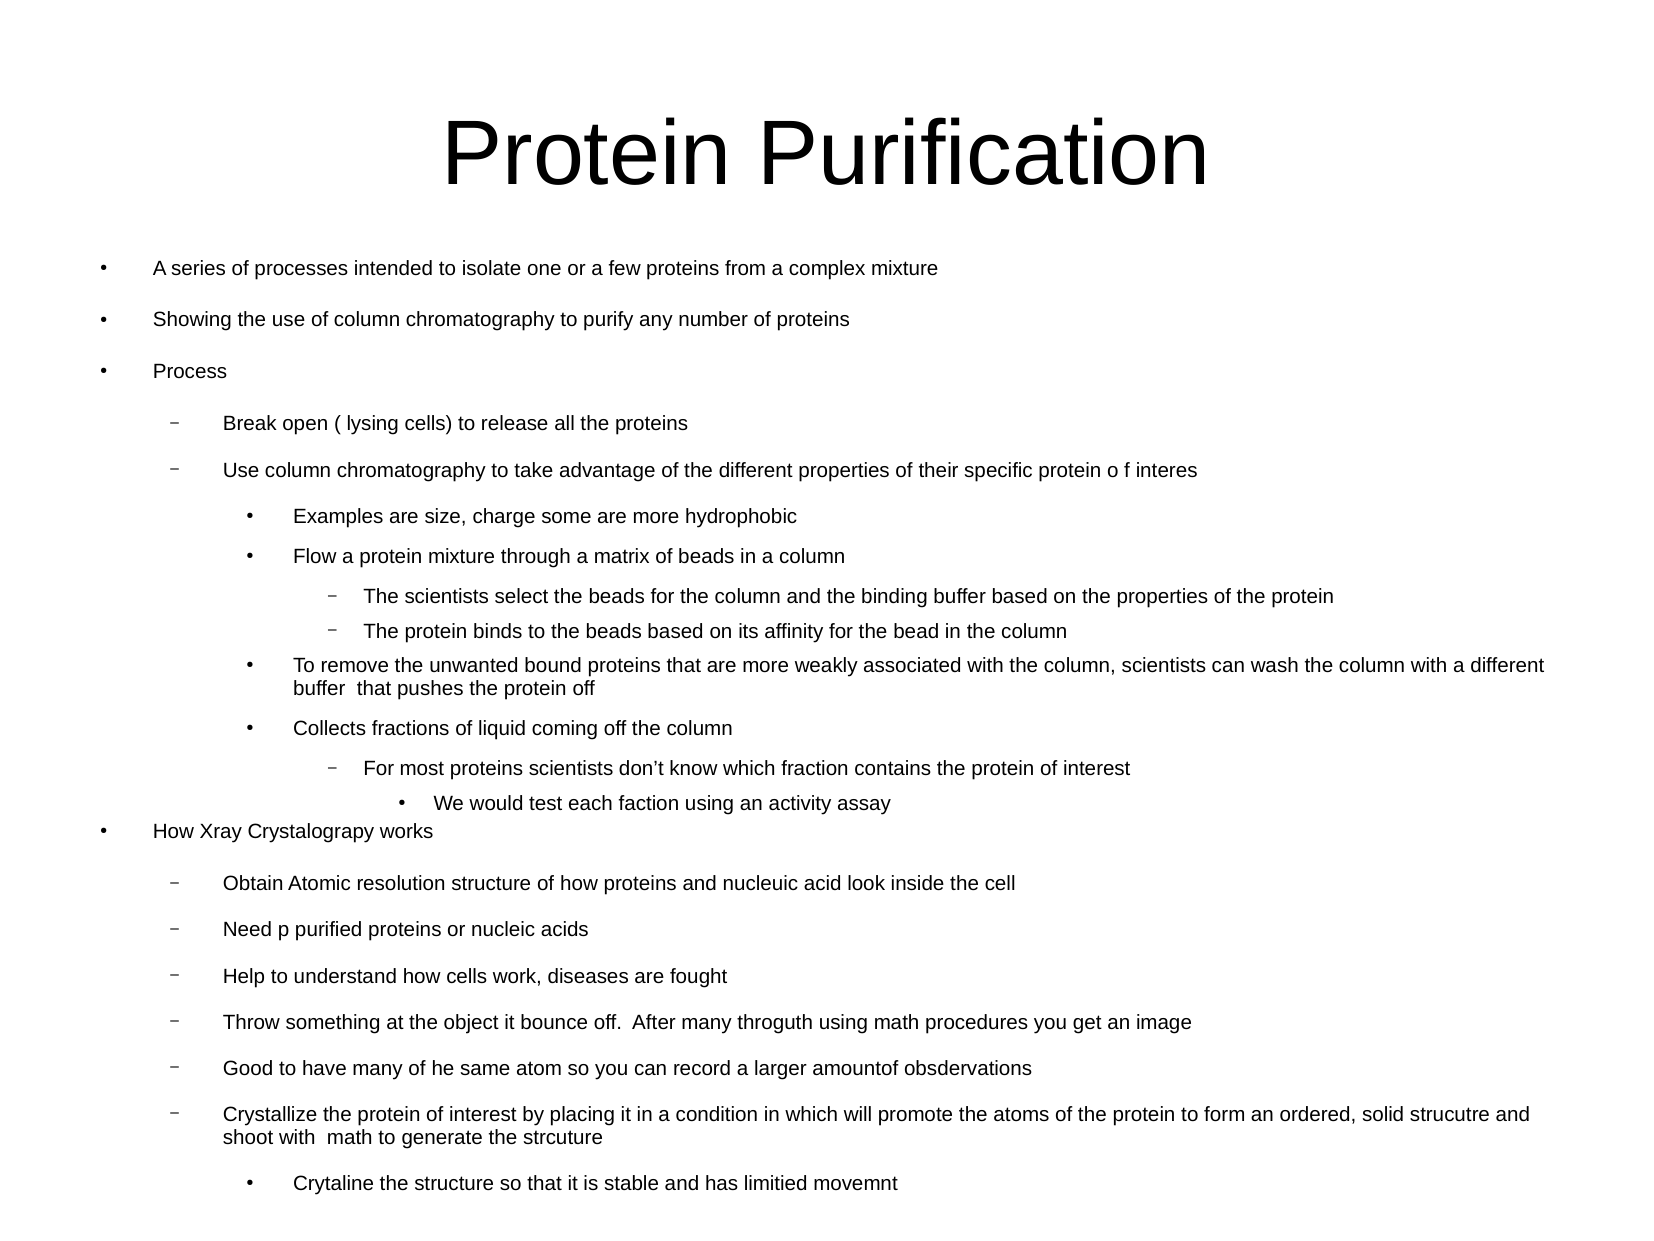

# Protein Purification
A series of processes intended to isolate one or a few proteins from a complex mixture
Showing the use of column chromatography to purify any number of proteins
Process
Break open ( lysing cells) to release all the proteins
Use column chromatography to take advantage of the different properties of their specific protein o f interes
Examples are size, charge some are more hydrophobic
Flow a protein mixture through a matrix of beads in a column
The scientists select the beads for the column and the binding buffer based on the properties of the protein
The protein binds to the beads based on its affinity for the bead in the column
To remove the unwanted bound proteins that are more weakly associated with the column, scientists can wash the column with a different buffer that pushes the protein off
Collects fractions of liquid coming off the column
For most proteins scientists don’t know which fraction contains the protein of interest
We would test each faction using an activity assay
How Xray Crystalograpy works
Obtain Atomic resolution structure of how proteins and nucleuic acid look inside the cell
Need p purified proteins or nucleic acids
Help to understand how cells work, diseases are fought
Throw something at the object it bounce off. After many throguth using math procedures you get an image
Good to have many of he same atom so you can record a larger amountof obsdervations
Crystallize the protein of interest by placing it in a condition in which will promote the atoms of the protein to form an ordered, solid strucutre and shoot with math to generate the strcuture
Crytaline the structure so that it is stable and has limitied movemnt